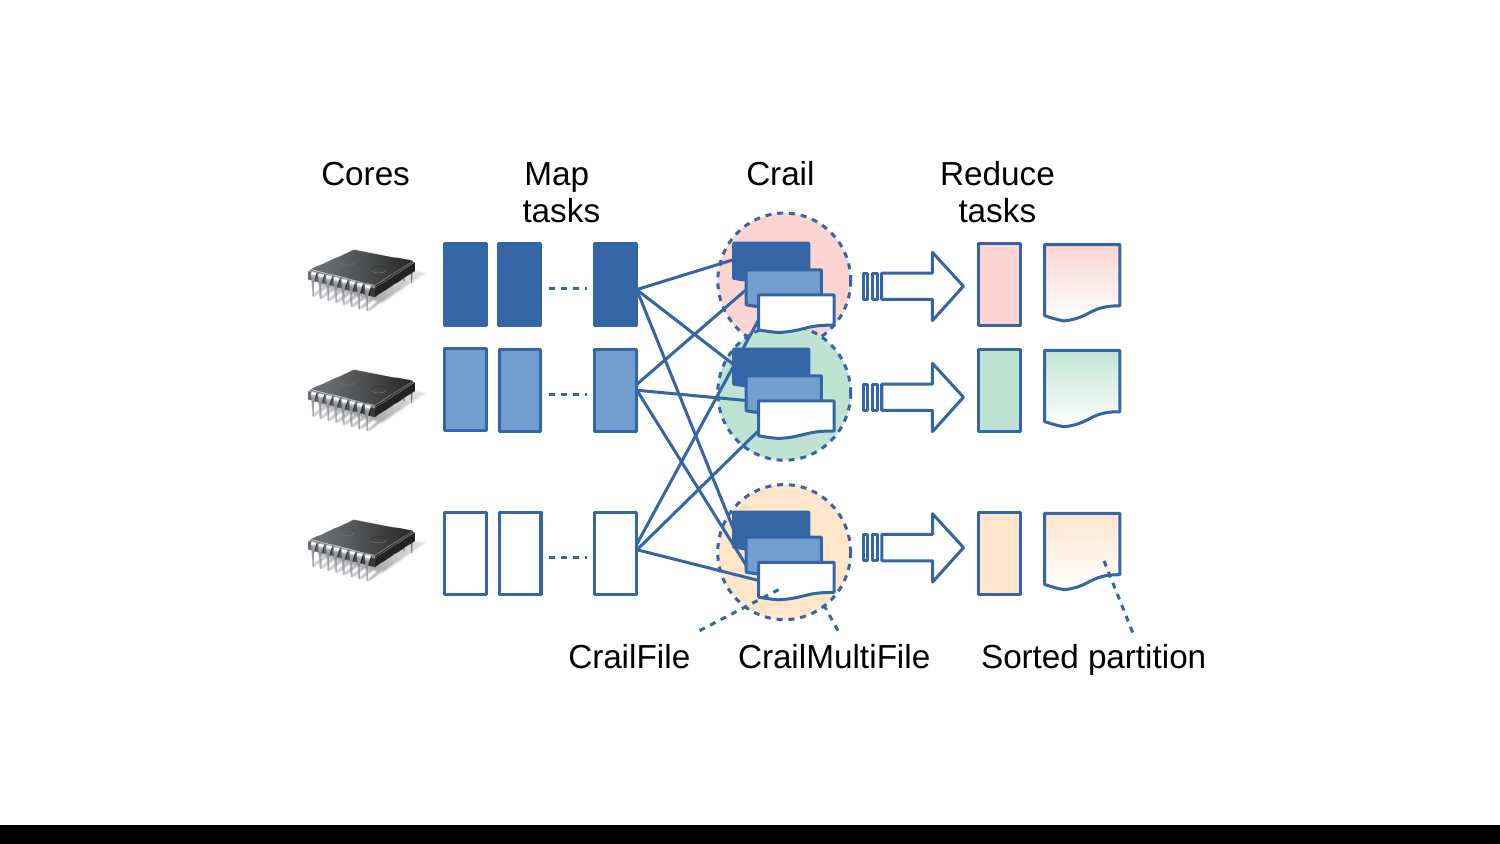

Cores
Map
tasks
Crail
Reduce
tasks
CrailFile
CrailMultiFile
Sorted partition